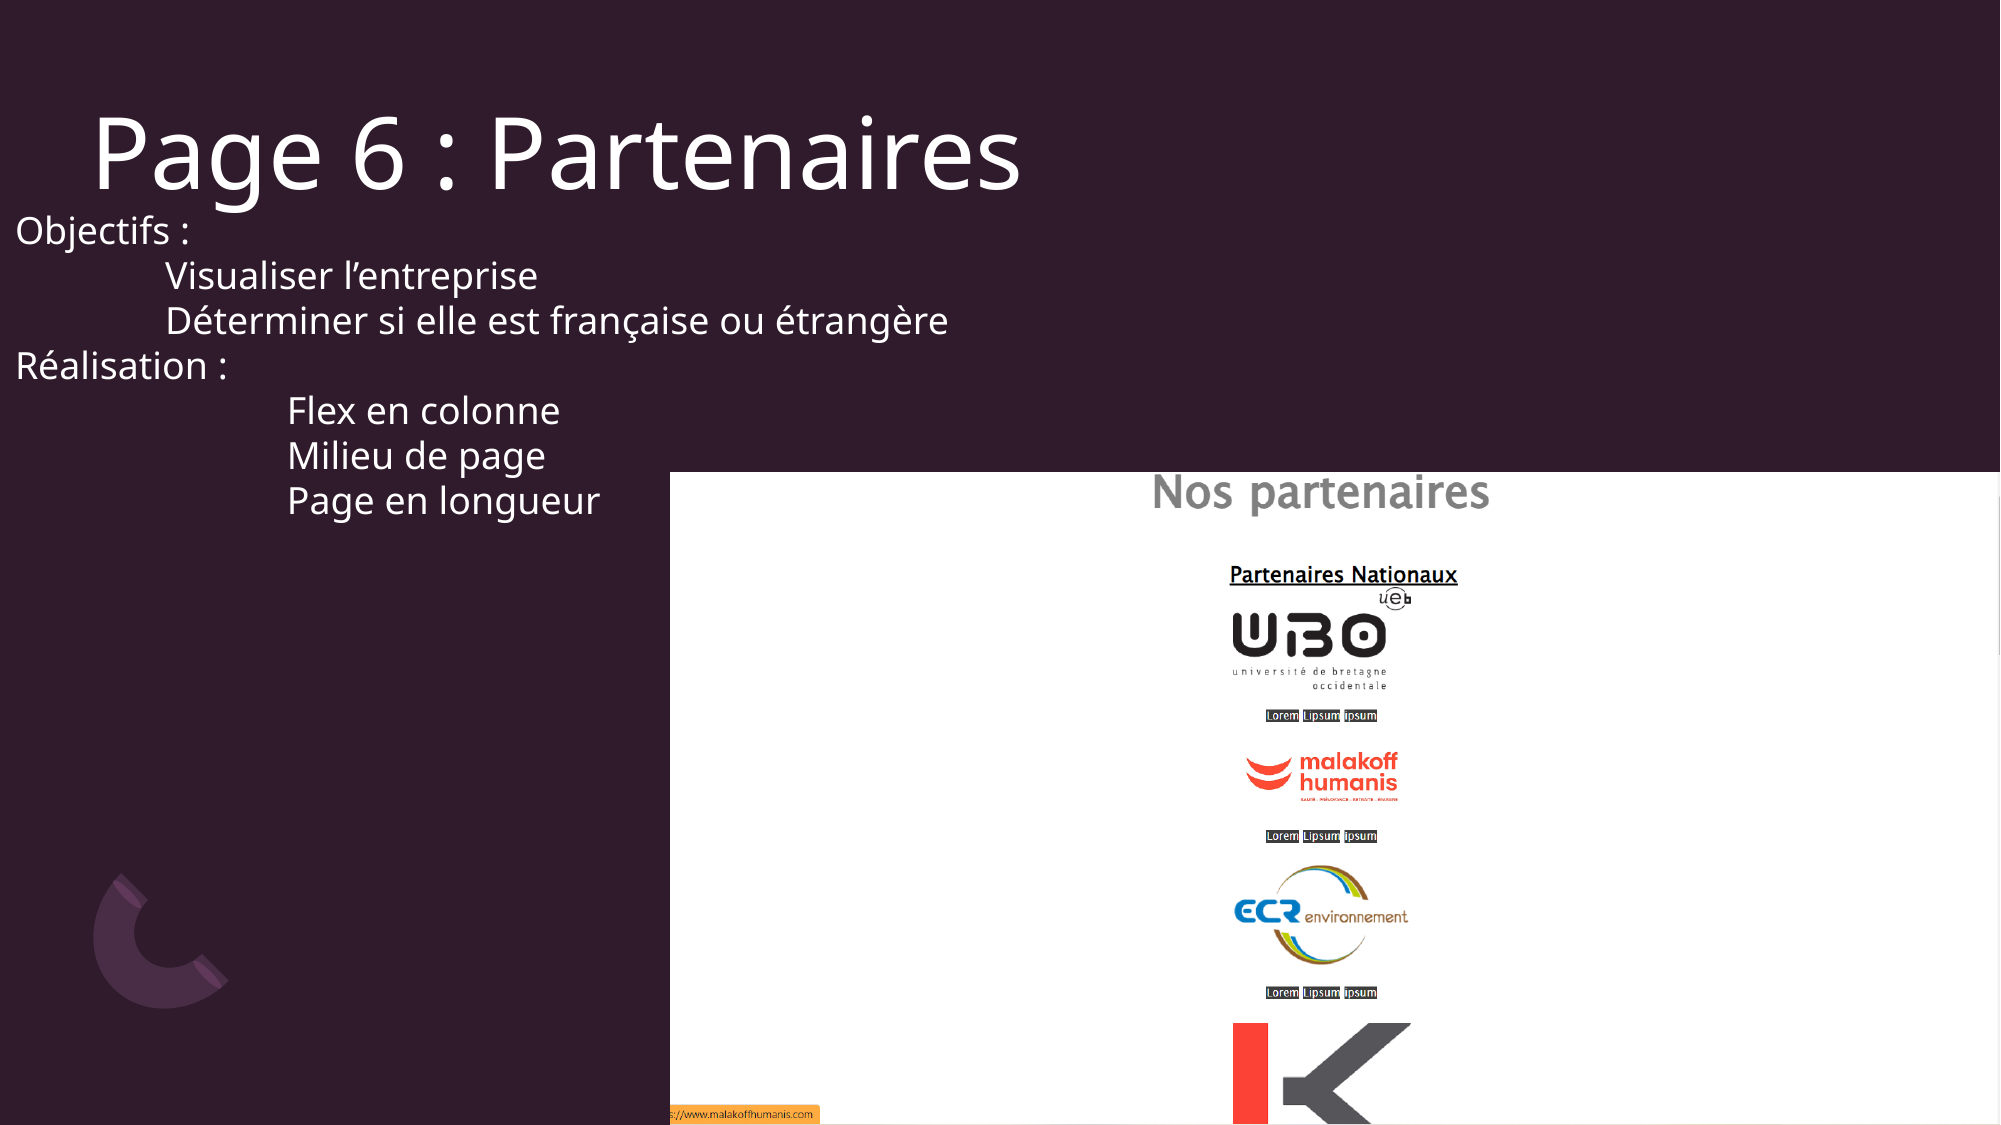

# Page 6 : Partenaires
Objectifs :
Visualiser l’entreprise
Déterminer si elle est française ou étrangère
Réalisation :
Flex en colonne
Milieu de page
Page en longueur